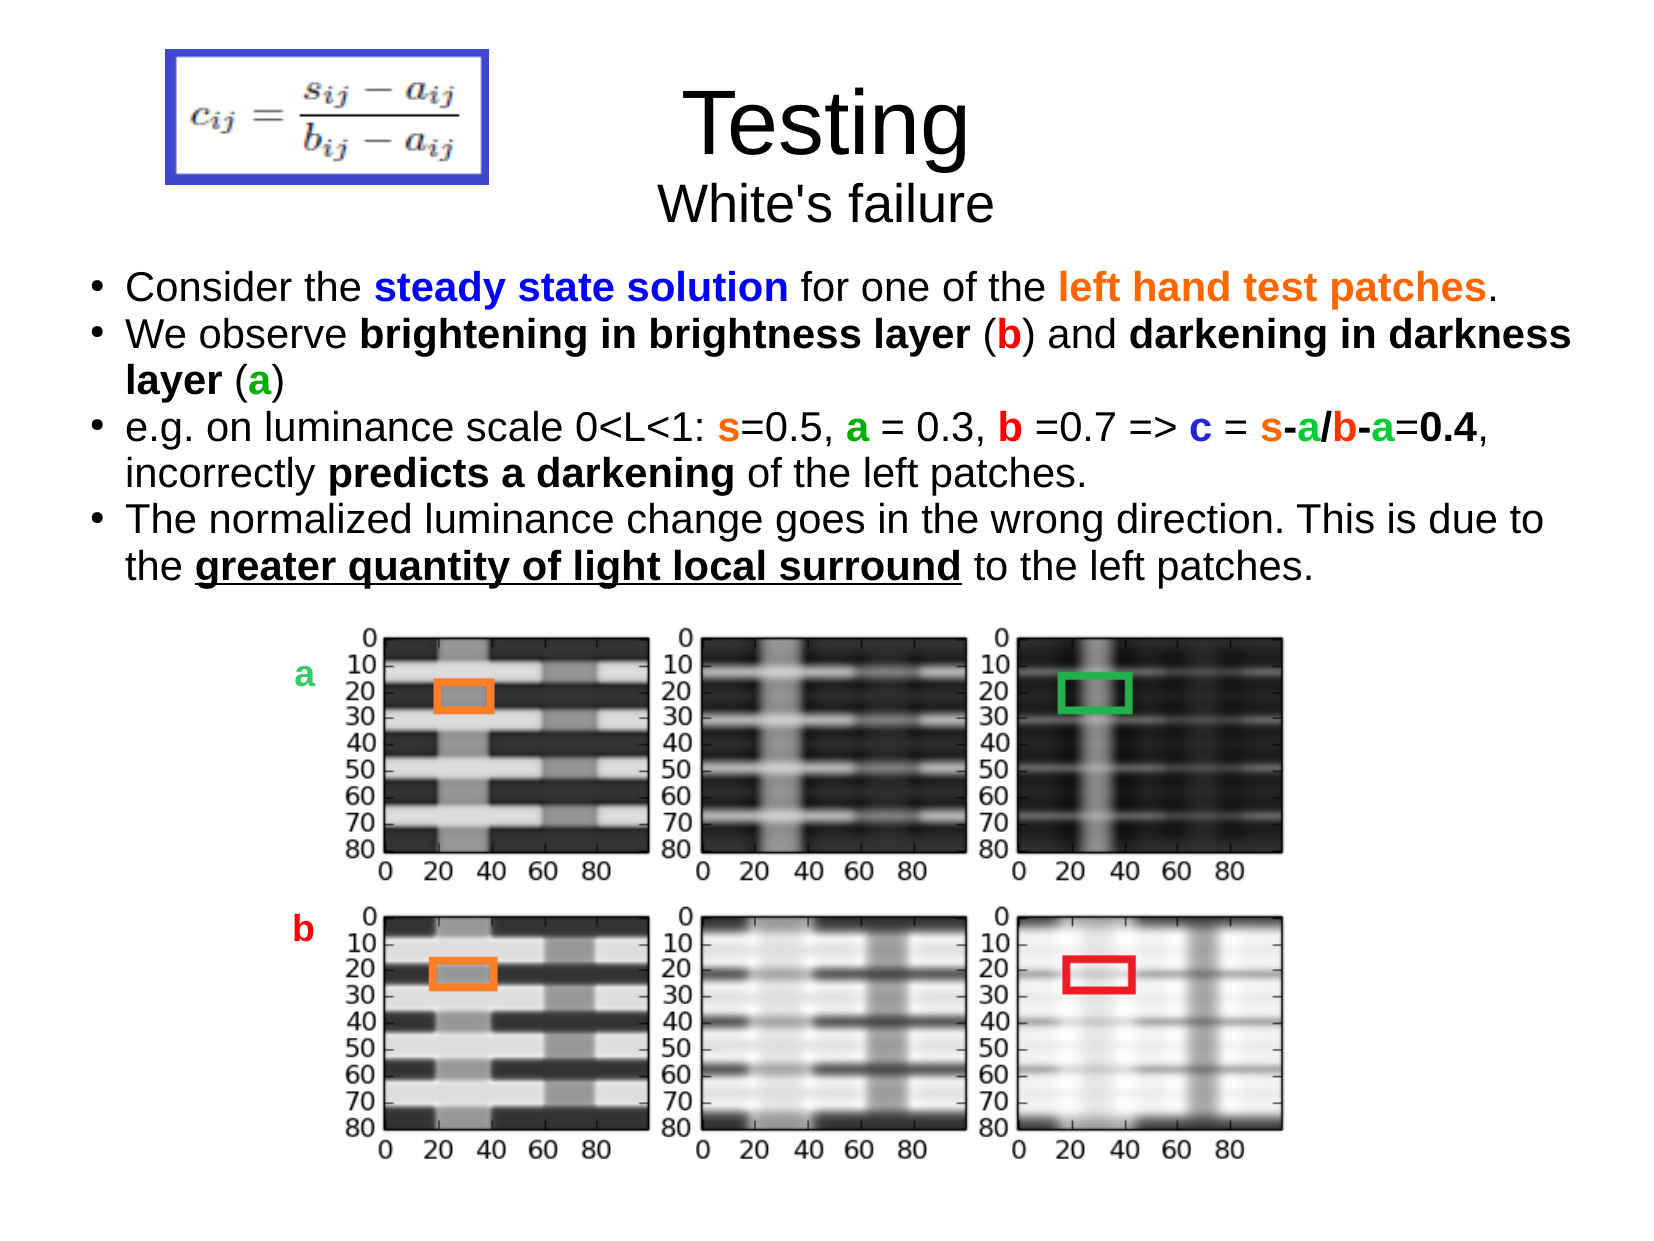

# Testing White's failure
Consider the steady state solution for one of the left hand test patches.
We observe brightening in brightness layer (b) and darkening in darkness layer (a)
e.g. on luminance scale 0<L<1: s=0.5, a = 0.3, b =0.7 => c = s-a/b-a=0.4, incorrectly predicts a darkening of the left patches.
The normalized luminance change goes in the wrong direction. This is due to the greater quantity of light local surround to the left patches.
a
b